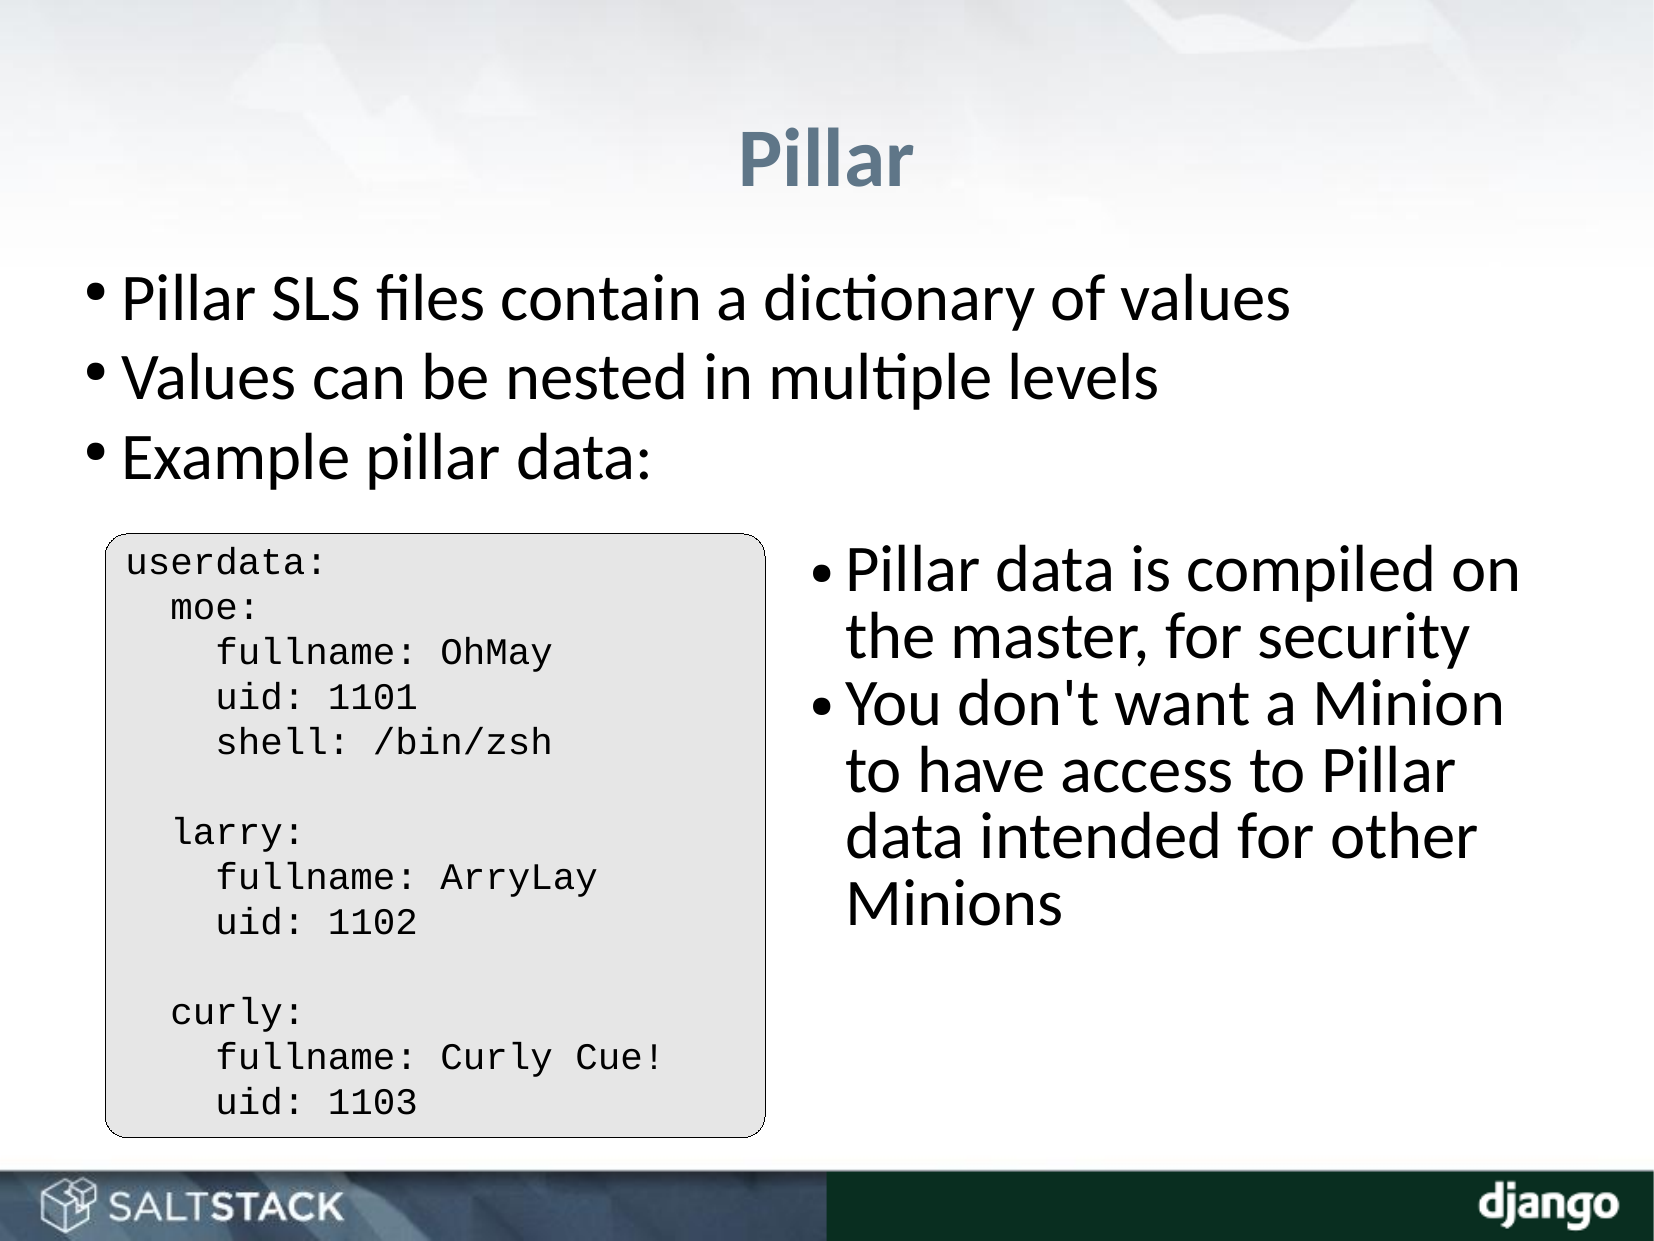

Pillar
Pillar SLS files contain a dictionary of values
Values can be nested in multiple levels
Example pillar data:
userdata:
 moe:
 fullname: OhMay
 uid: 1101
 shell: /bin/zsh
 larry:
 fullname: ArryLay
 uid: 1102
 curly:
 fullname: Curly Cue!
 uid: 1103
Pillar data is compiled on the master, for security
You don't want a Minion to have access to Pillar data intended for other Minions